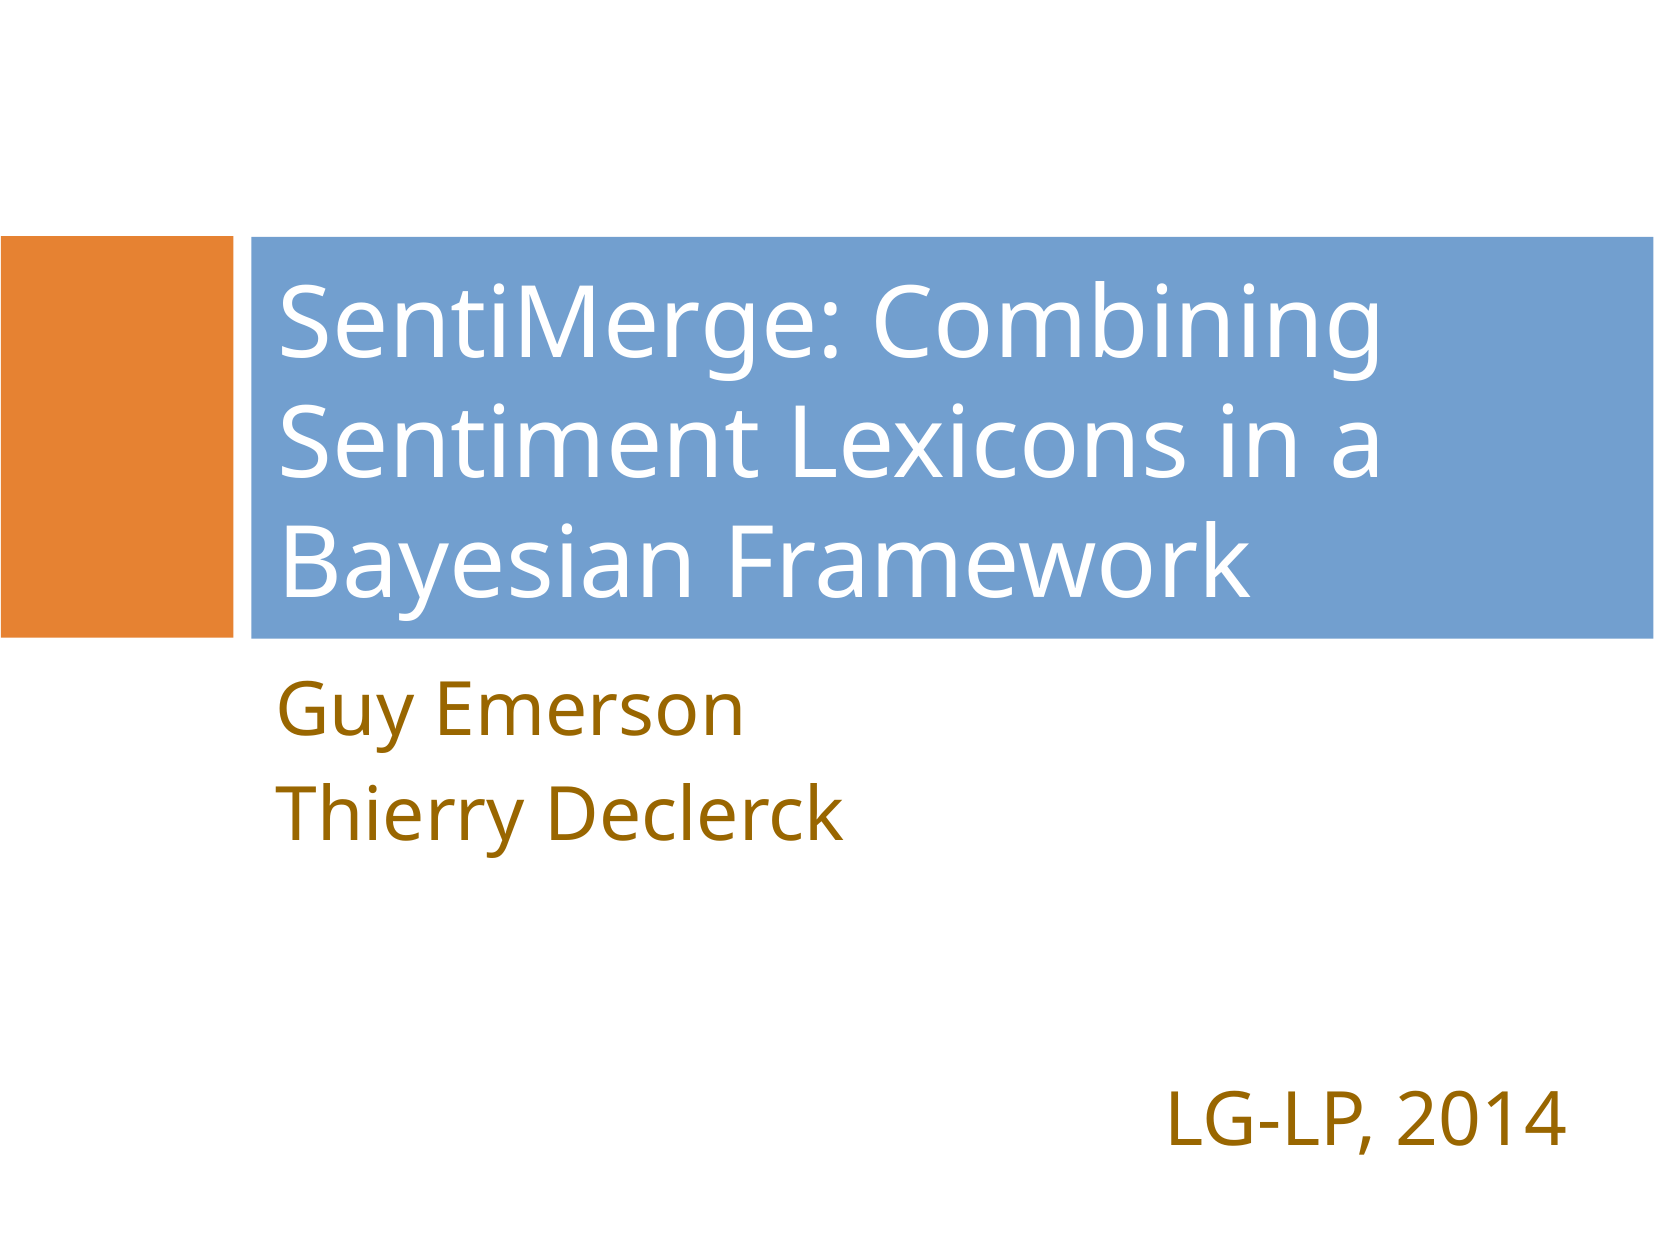

SentiMerge: Combining Sentiment Lexicons in a Bayesian Framework
Guy Emerson
Thierry Declerck
LG-LP, 2014